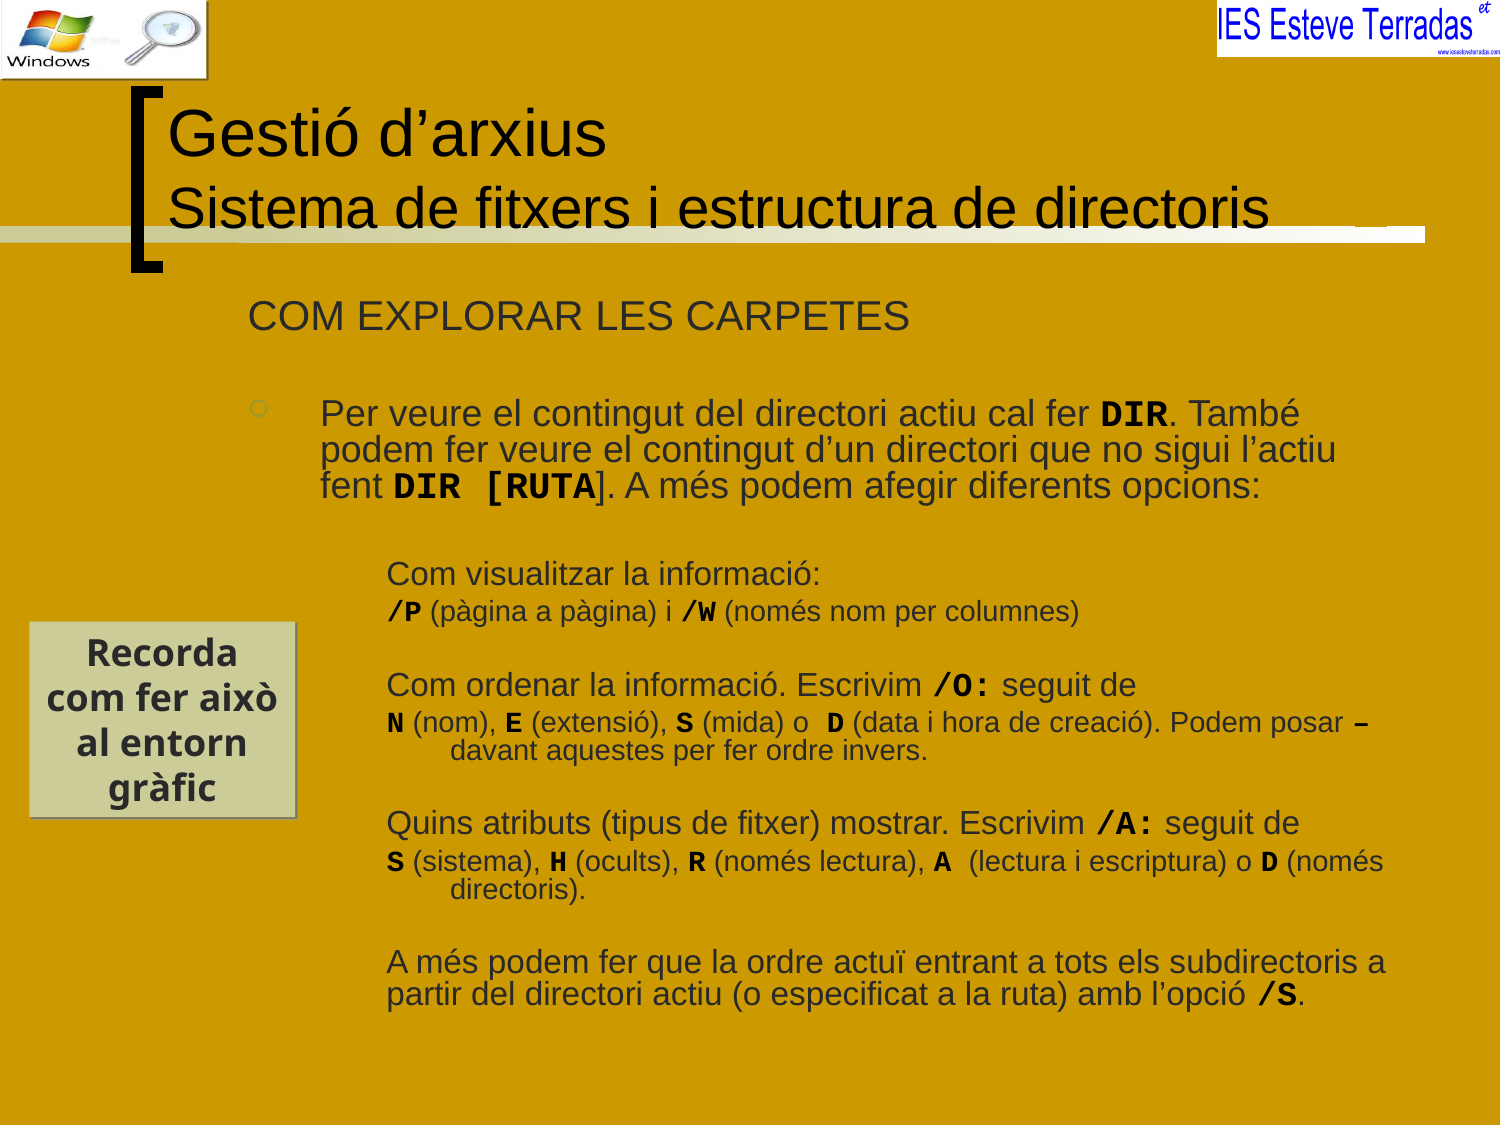

# Gestió d’arxius Sistema de fitxers i estructura de directoris
COM EXPLORAR LES CARPETES
Per veure el contingut del directori actiu cal fer DIR. També podem fer veure el contingut d’un directori que no sigui l’actiu fent DIR [RUTA]. A més podem afegir diferents opcions:
Com visualitzar la informació:
/P (pàgina a pàgina) i /W (només nom per columnes)
Com ordenar la informació. Escrivim /O: seguit de
N (nom), E (extensió), S (mida) o D (data i hora de creació). Podem posar – davant aquestes per fer ordre invers.
Quins atributs (tipus de fitxer) mostrar. Escrivim /A: seguit de
S (sistema), H (ocults), R (només lectura), A (lectura i escriptura) o D (només directoris).
A més podem fer que la ordre actuï entrant a tots els subdirectoris a partir del directori actiu (o especificat a la ruta) amb l’opció /S.
Recorda com fer això al entorn gràfic